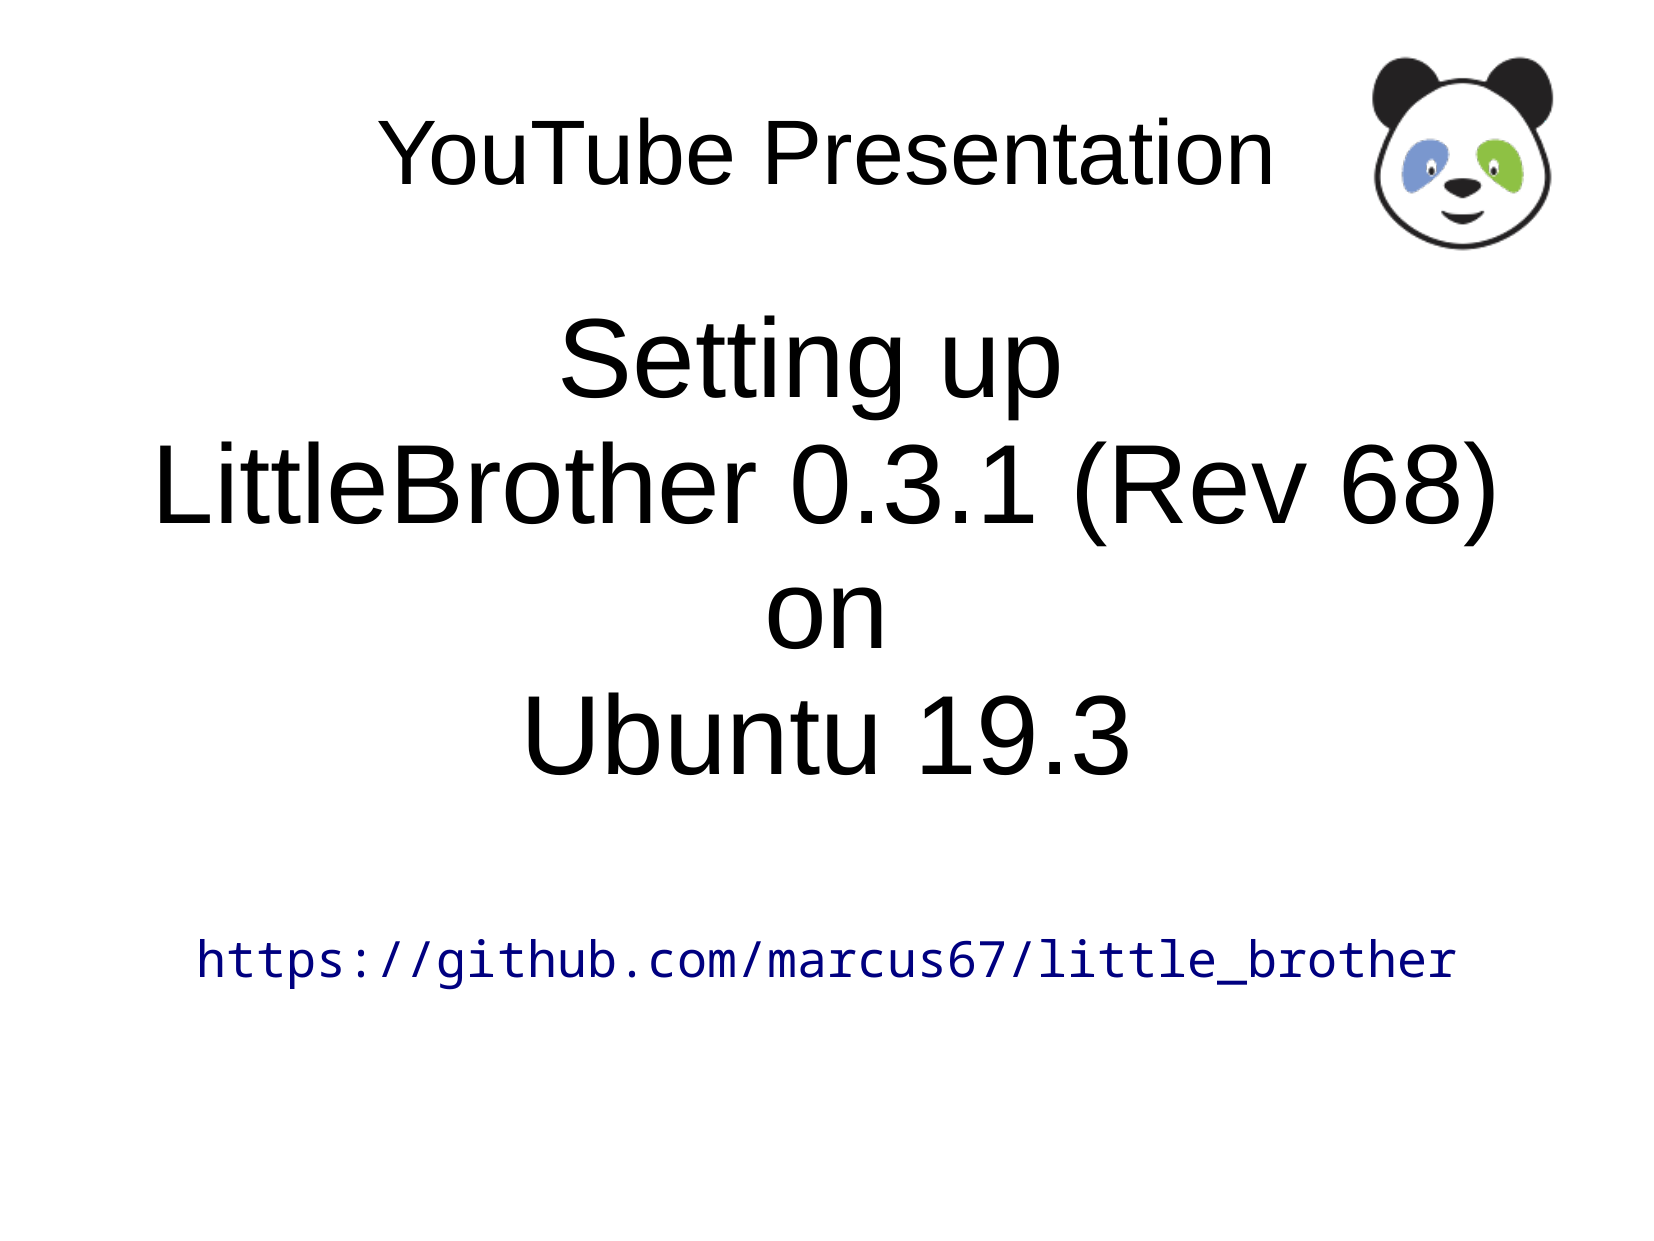

# YouTube Presentation
Setting up
LittleBrother 0.3.1 (Rev 68)
on
Ubuntu 19.3
https://github.com/marcus67/little_brother